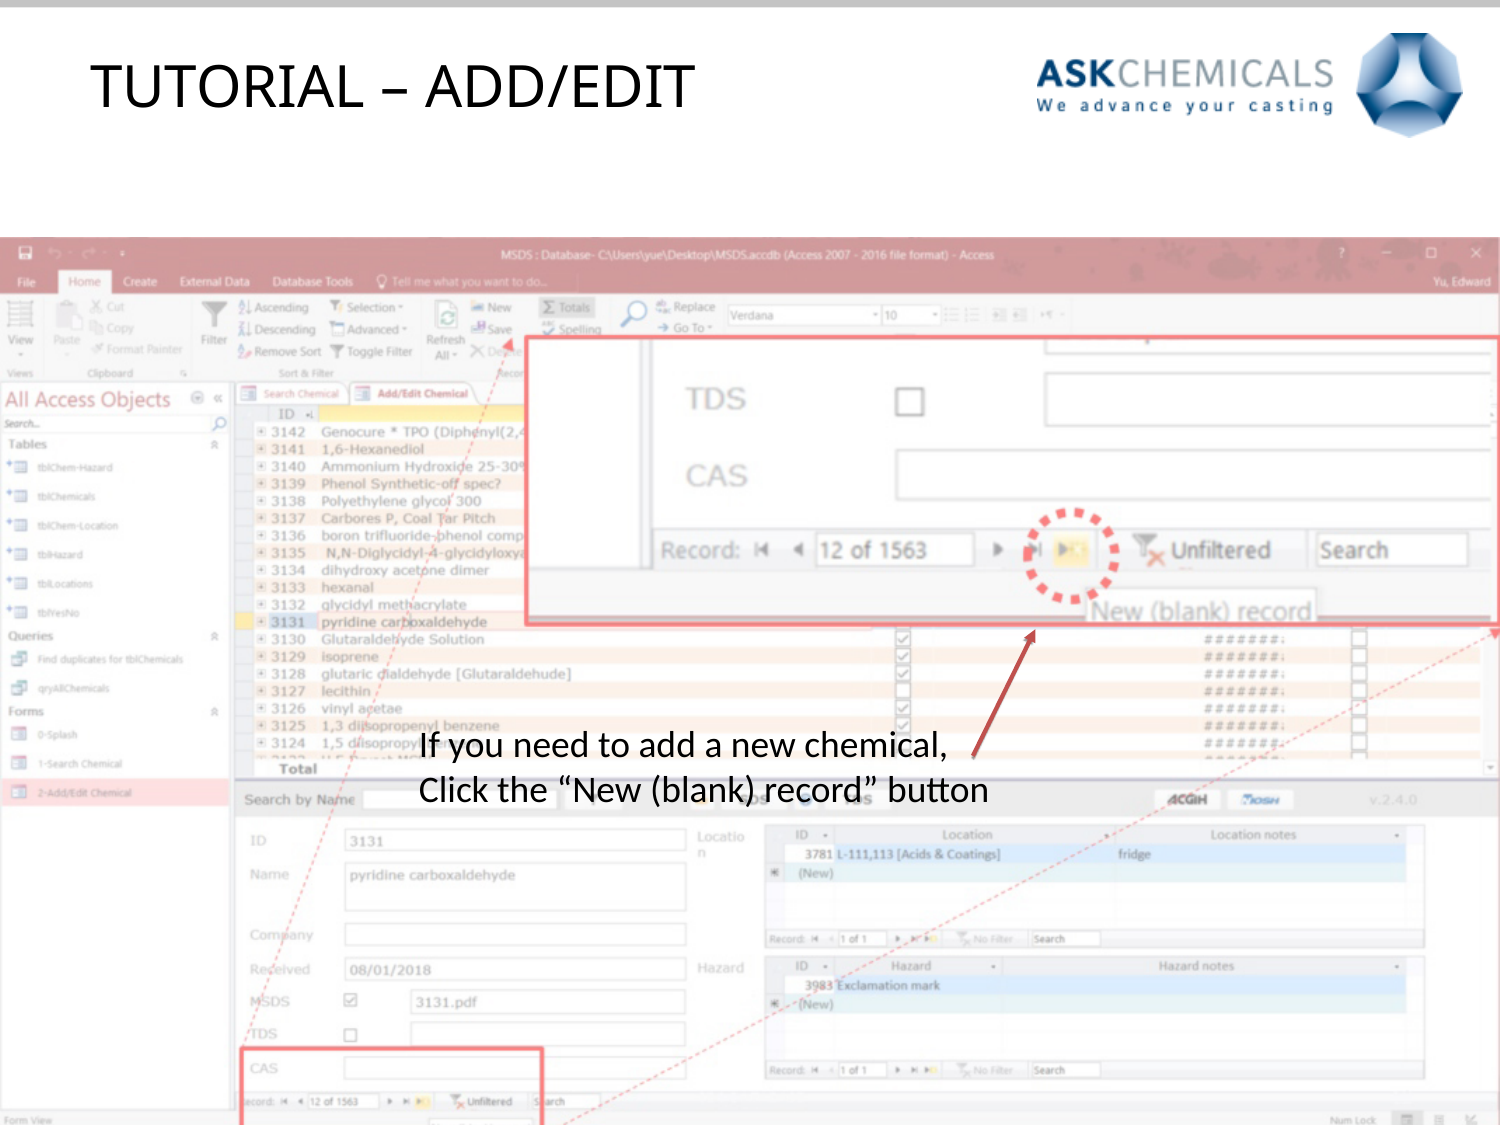

# tutorial – add/edit
If you need to add a new chemical,
Click the “New (blank) record” button
sds database